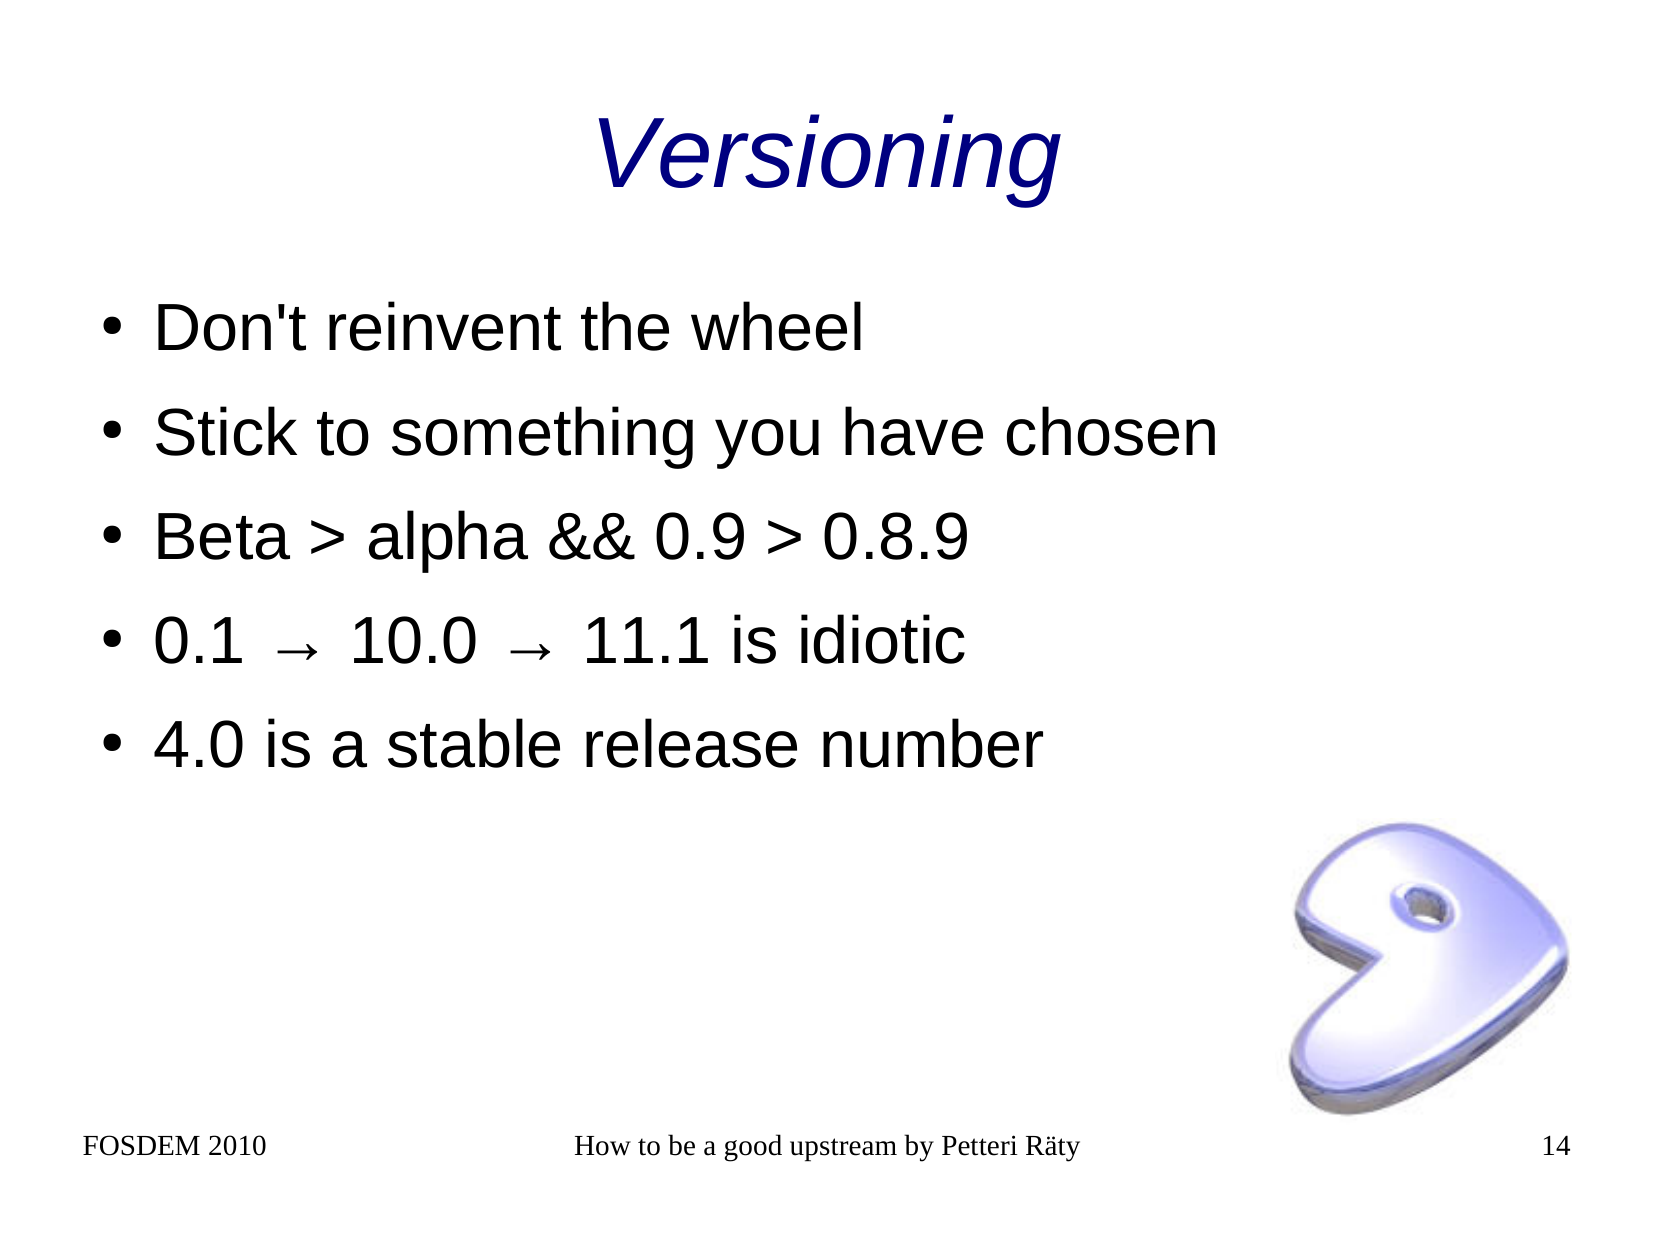

# Versioning
Don't reinvent the wheel
Stick to something you have chosen
Beta > alpha && 0.9 > 0.8.9
0.1 → 10.0 → 11.1 is idiotic
4.0 is a stable release number
14